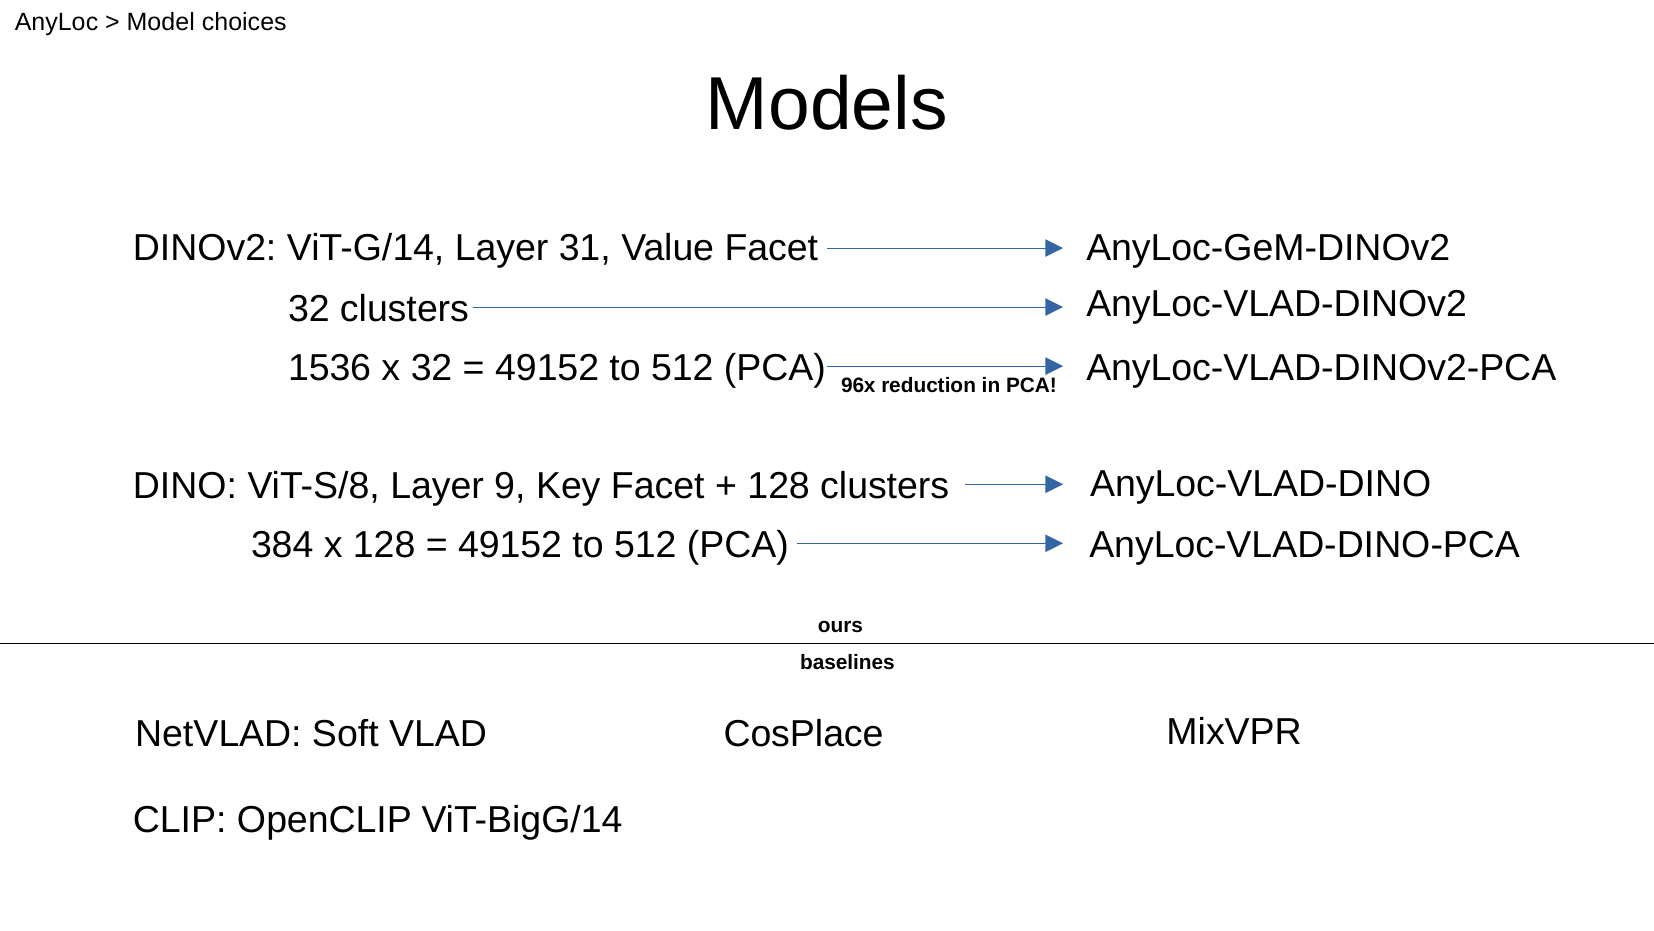

AnyLoc > Model choices
# Models
DINOv2: ViT-G/14, Layer 31, Value Facet
AnyLoc-GeM-DINOv2
AnyLoc-VLAD-DINOv2
32 clusters
1536 x 32 = 49152 to 512 (PCA)
AnyLoc-VLAD-DINOv2-PCA
96x reduction in PCA!
AnyLoc-VLAD-DINO
DINO: ViT-S/8, Layer 9, Key Facet + 128 clusters
384 x 128 = 49152 to 512 (PCA)
AnyLoc-VLAD-DINO-PCA
ours
baselines
MixVPR
NetVLAD: Soft VLAD
CosPlace
CLIP: OpenCLIP ViT-BigG/14